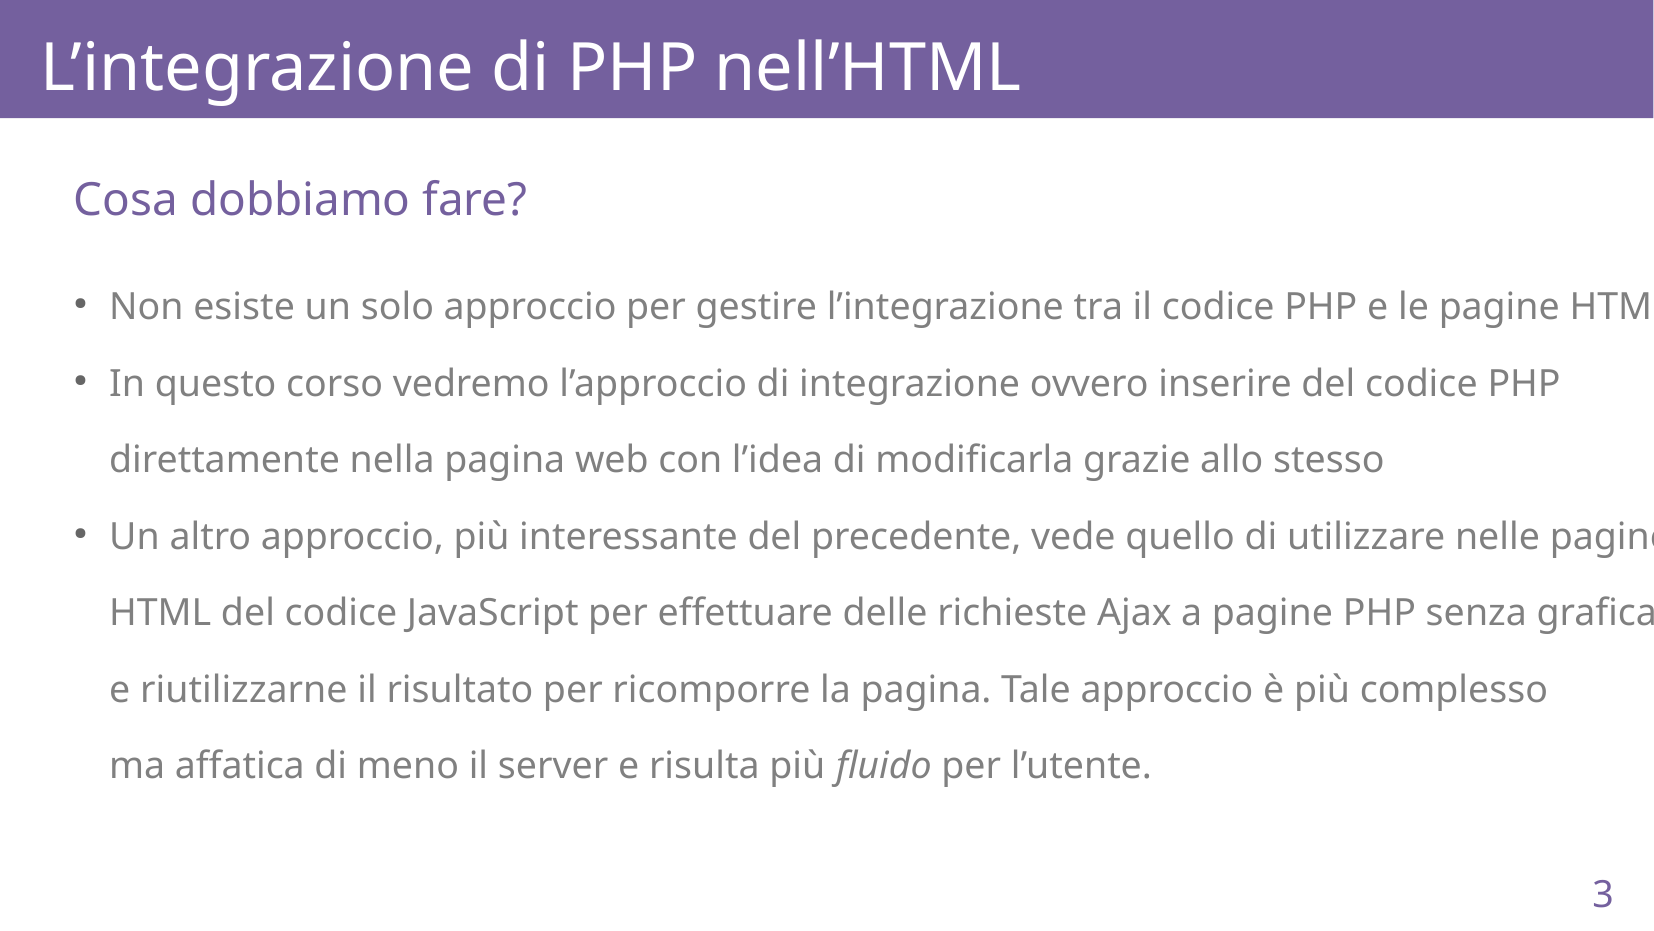

L’integrazione di PHP nell’HTML
Cosa dobbiamo fare?
Non esiste un solo approccio per gestire l’integrazione tra il codice PHP e le pagine HTML
In questo corso vedremo l’approccio di integrazione ovvero inserire del codice PHP
direttamente nella pagina web con l’idea di modificarla grazie allo stesso
Un altro approccio, più interessante del precedente, vede quello di utilizzare nelle pagine
HTML del codice JavaScript per effettuare delle richieste Ajax a pagine PHP senza grafica
e riutilizzarne il risultato per ricomporre la pagina. Tale approccio è più complesso
ma affatica di meno il server e risulta più fluido per l’utente.